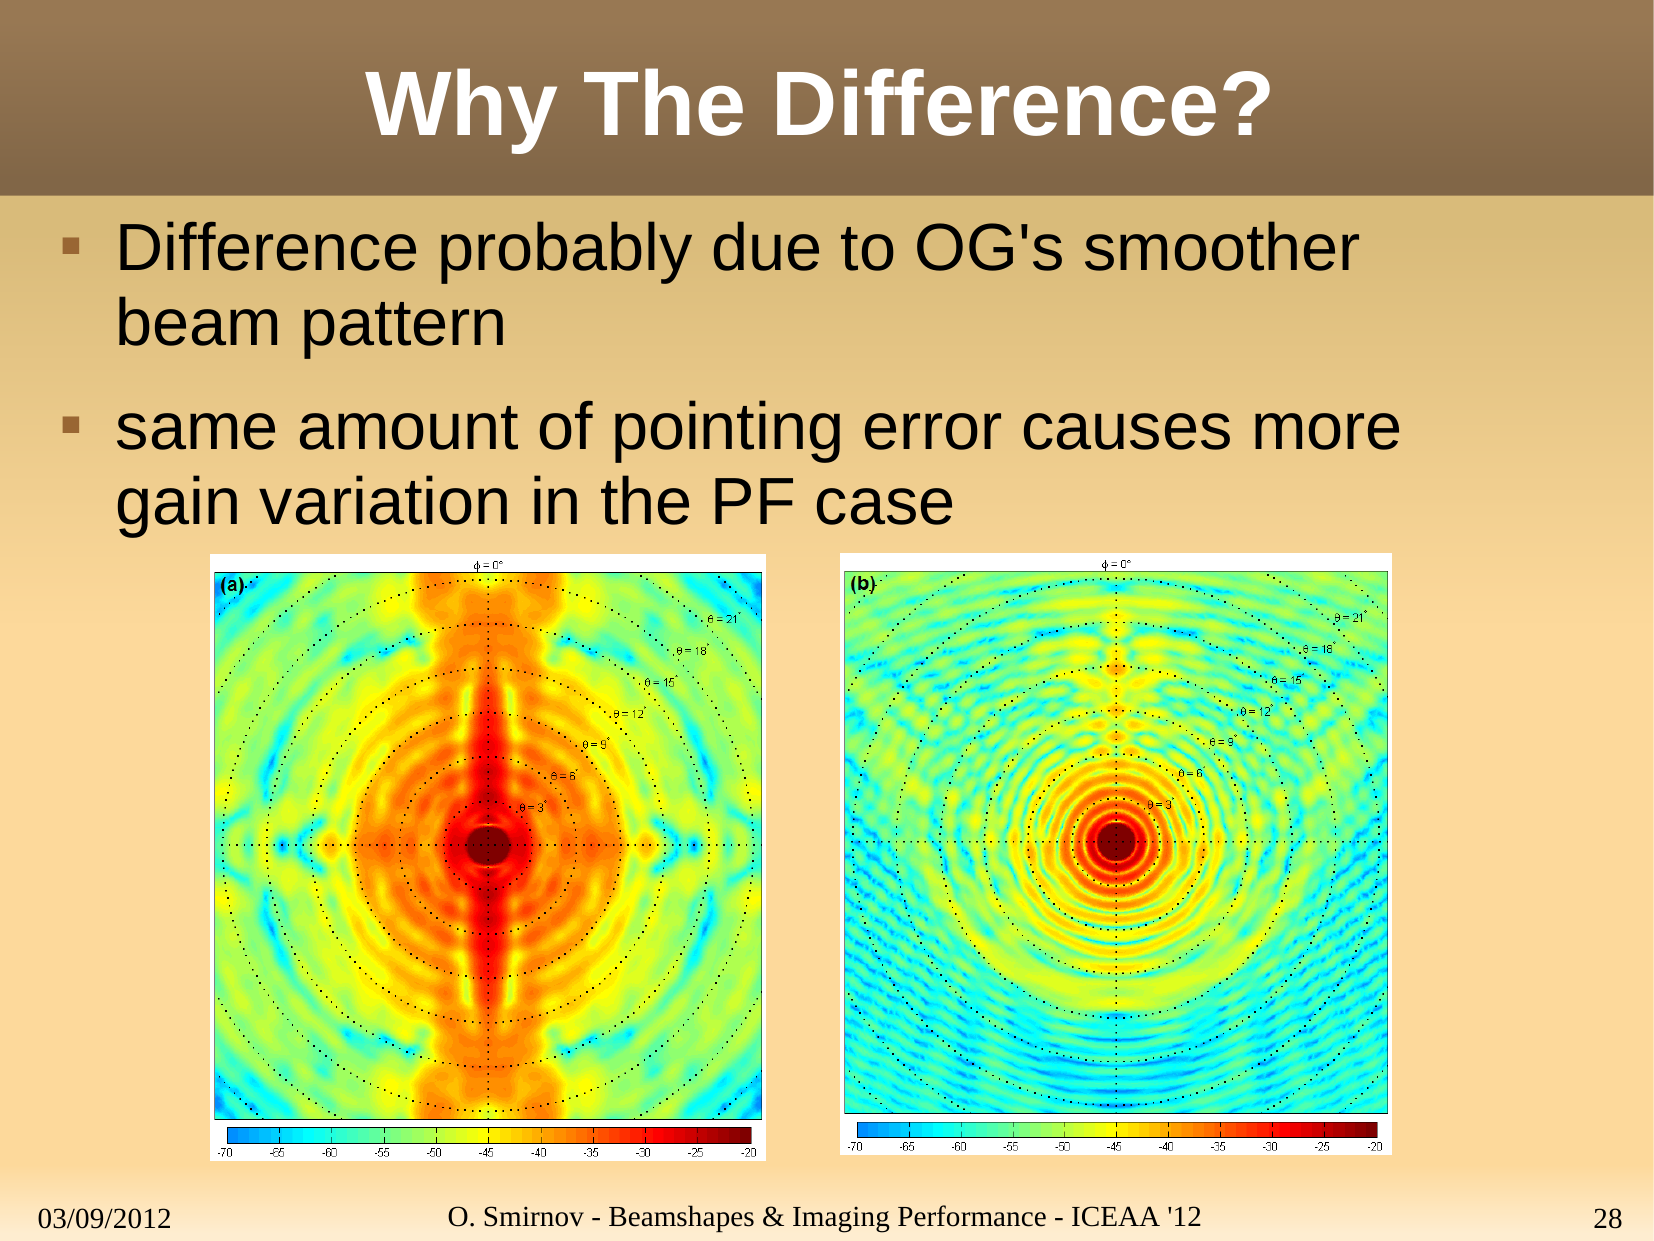

# Why The Difference?
Difference probably due to OG's smoother beam pattern
same amount of pointing error causes more gain variation in the PF case
O. Smirnov - Beamshapes & Imaging Performance - ICEAA '12
03/09/2012
28